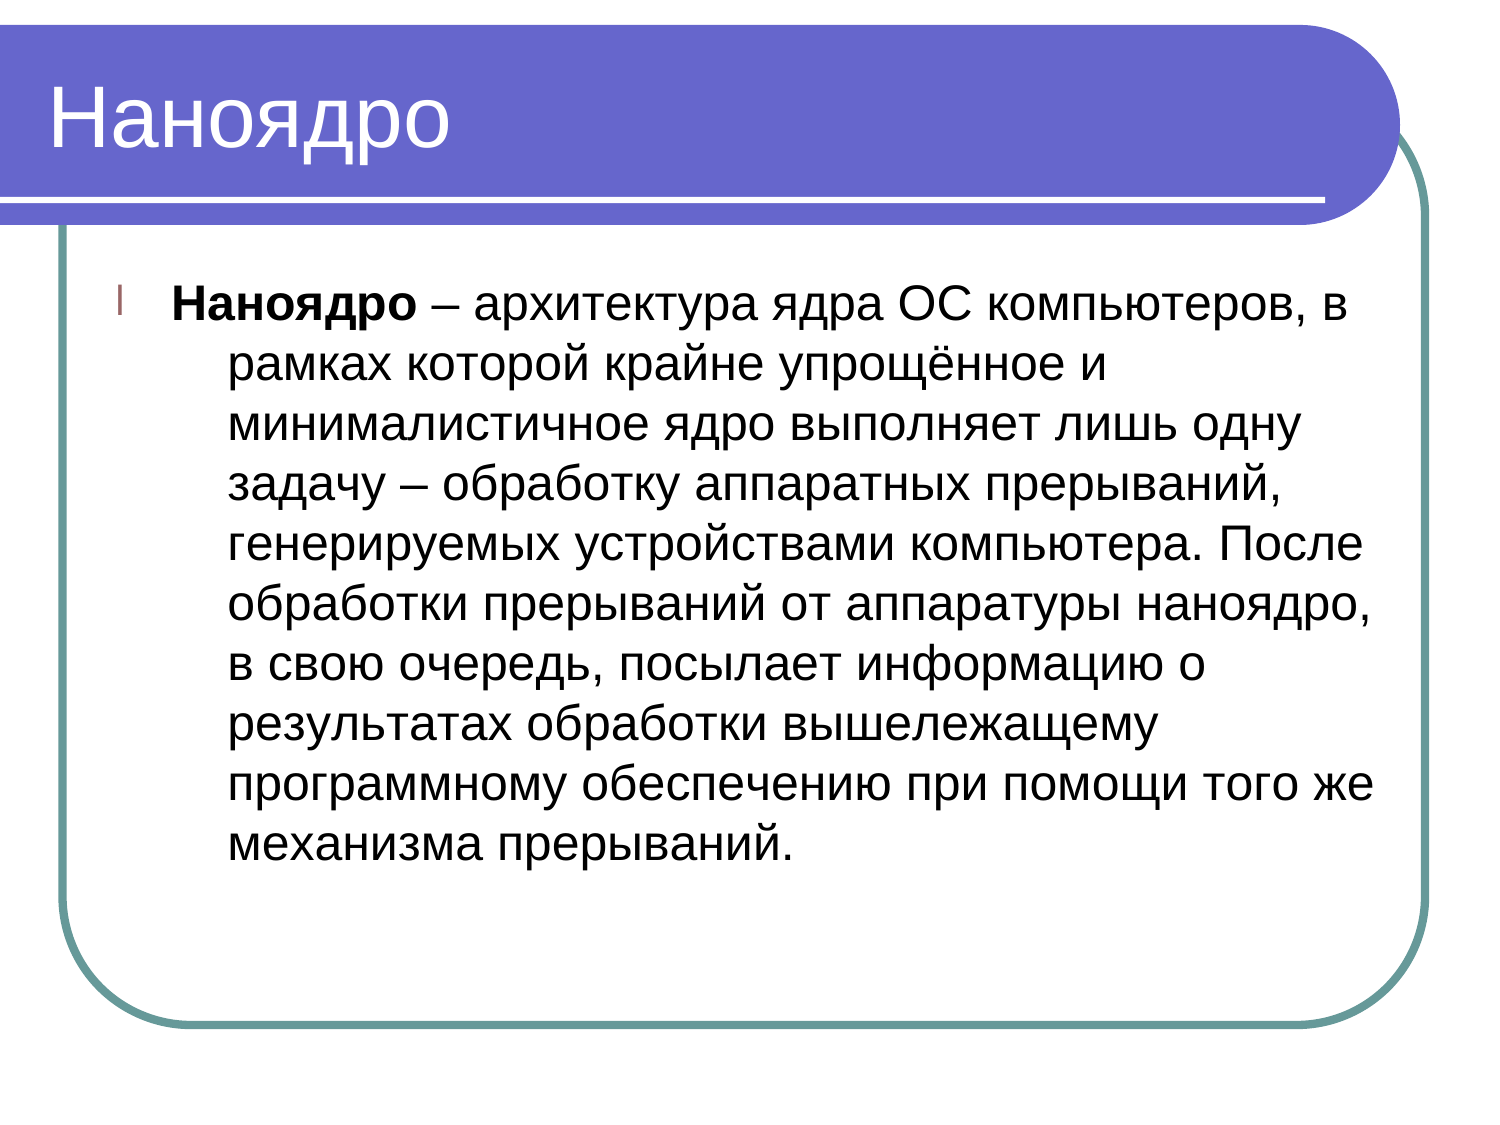

# Наноядро
Наноядро – архитектура ядра ОС компьютеров, в рамках которой крайне упрощённое и минималистичное ядро выполняет лишь одну задачу – обработку аппаратных прерываний, генерируемых устройствами компьютера. После обработки прерываний от аппаратуры наноядро, в свою очередь, посылает информацию о результатах обработки вышележащему программному обеспечению при помощи того же механизма прерываний.